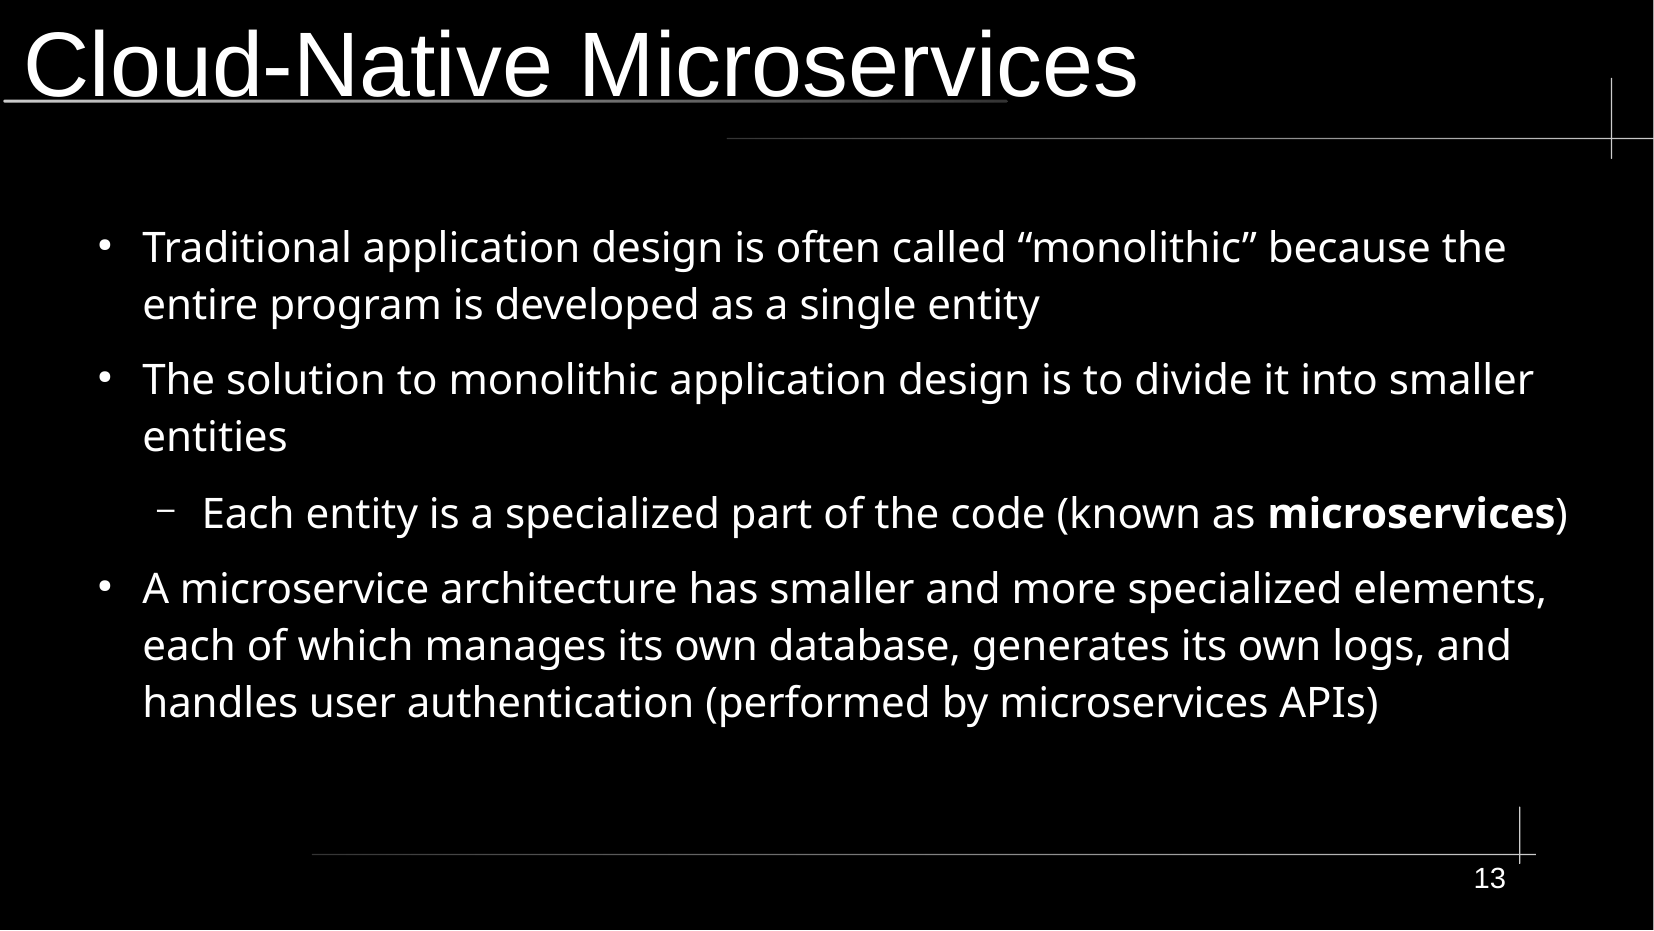

# Cloud-Native Microservices
Traditional application design is often called “monolithic” because the entire program is developed as a single entity
The solution to monolithic application design is to divide it into smaller entities
Each entity is a specialized part of the code (known as microservices)
A microservice architecture has smaller and more specialized elements, each of which manages its own database, generates its own logs, and handles user authentication (performed by microservices APIs)
13